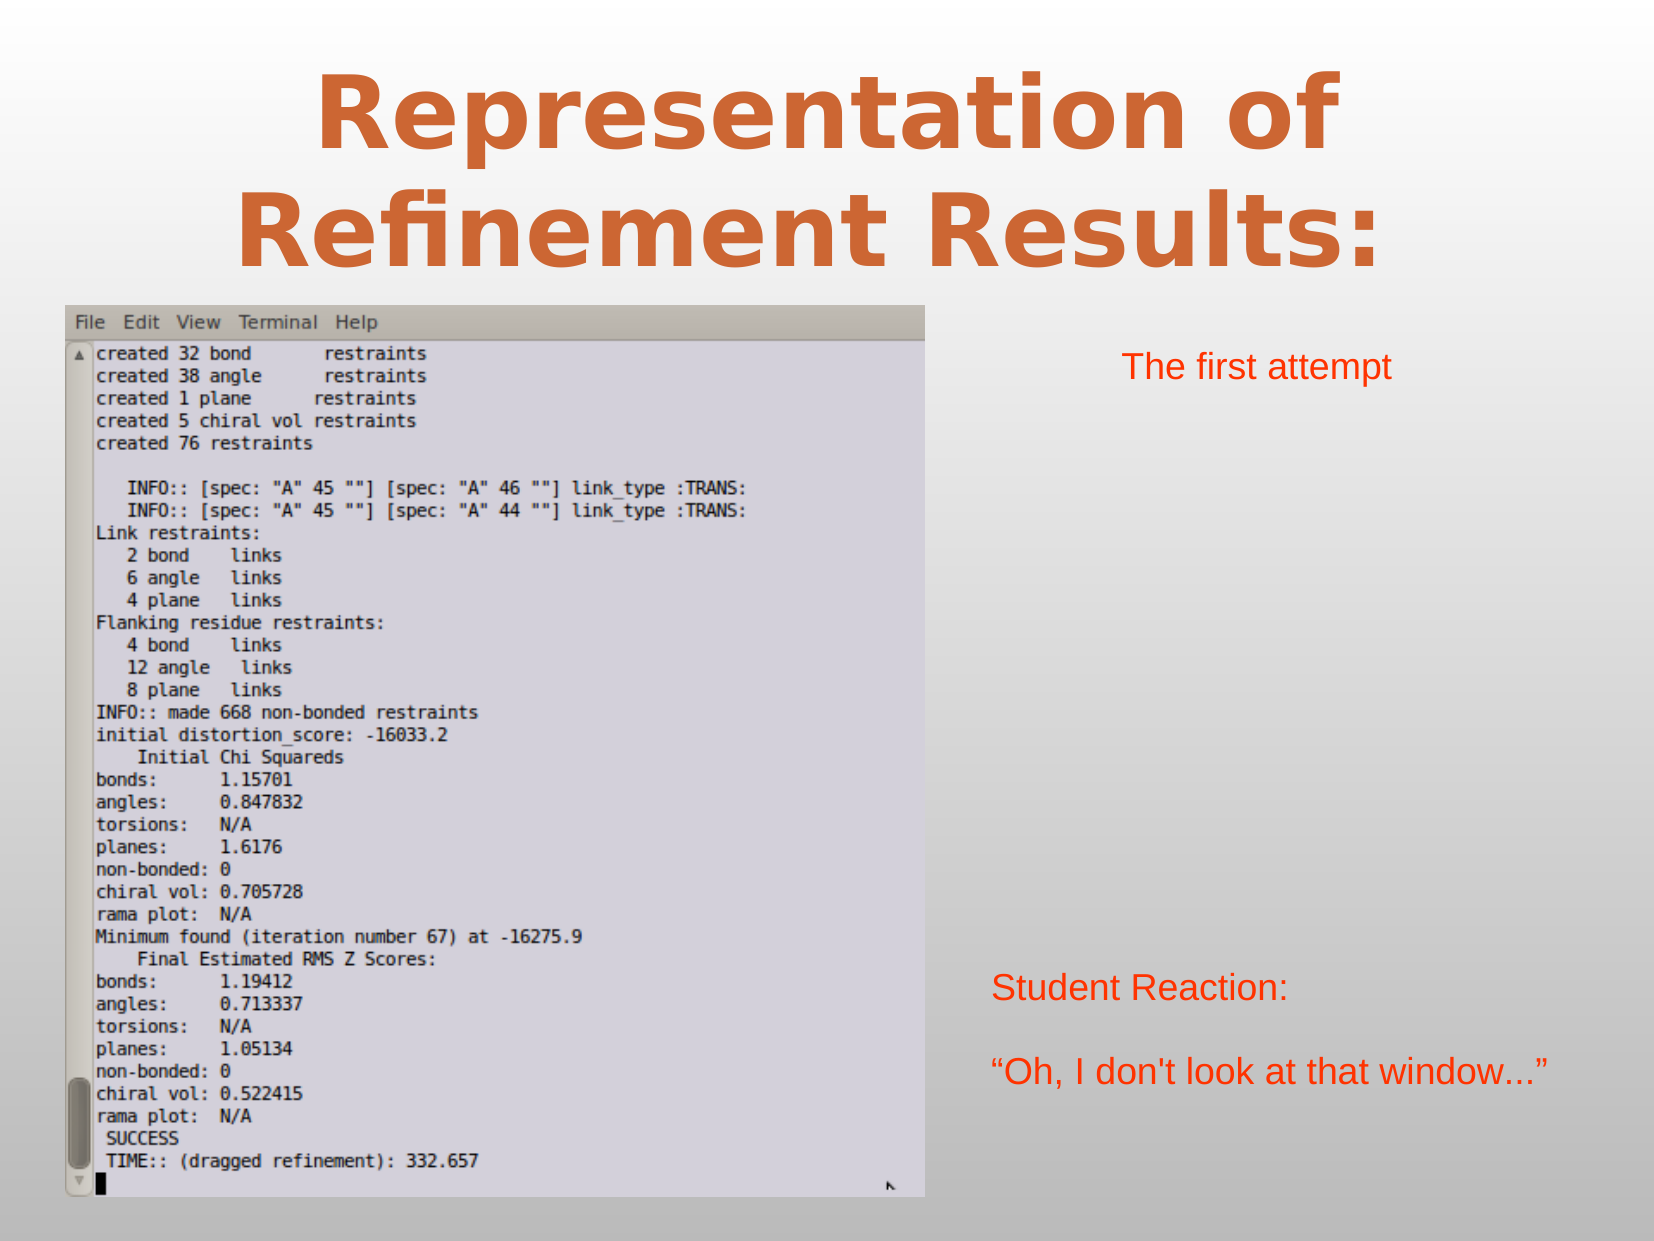

# Representation of Refinement Results:
The first attempt
Student Reaction:
“Oh, I don't look at that window...”